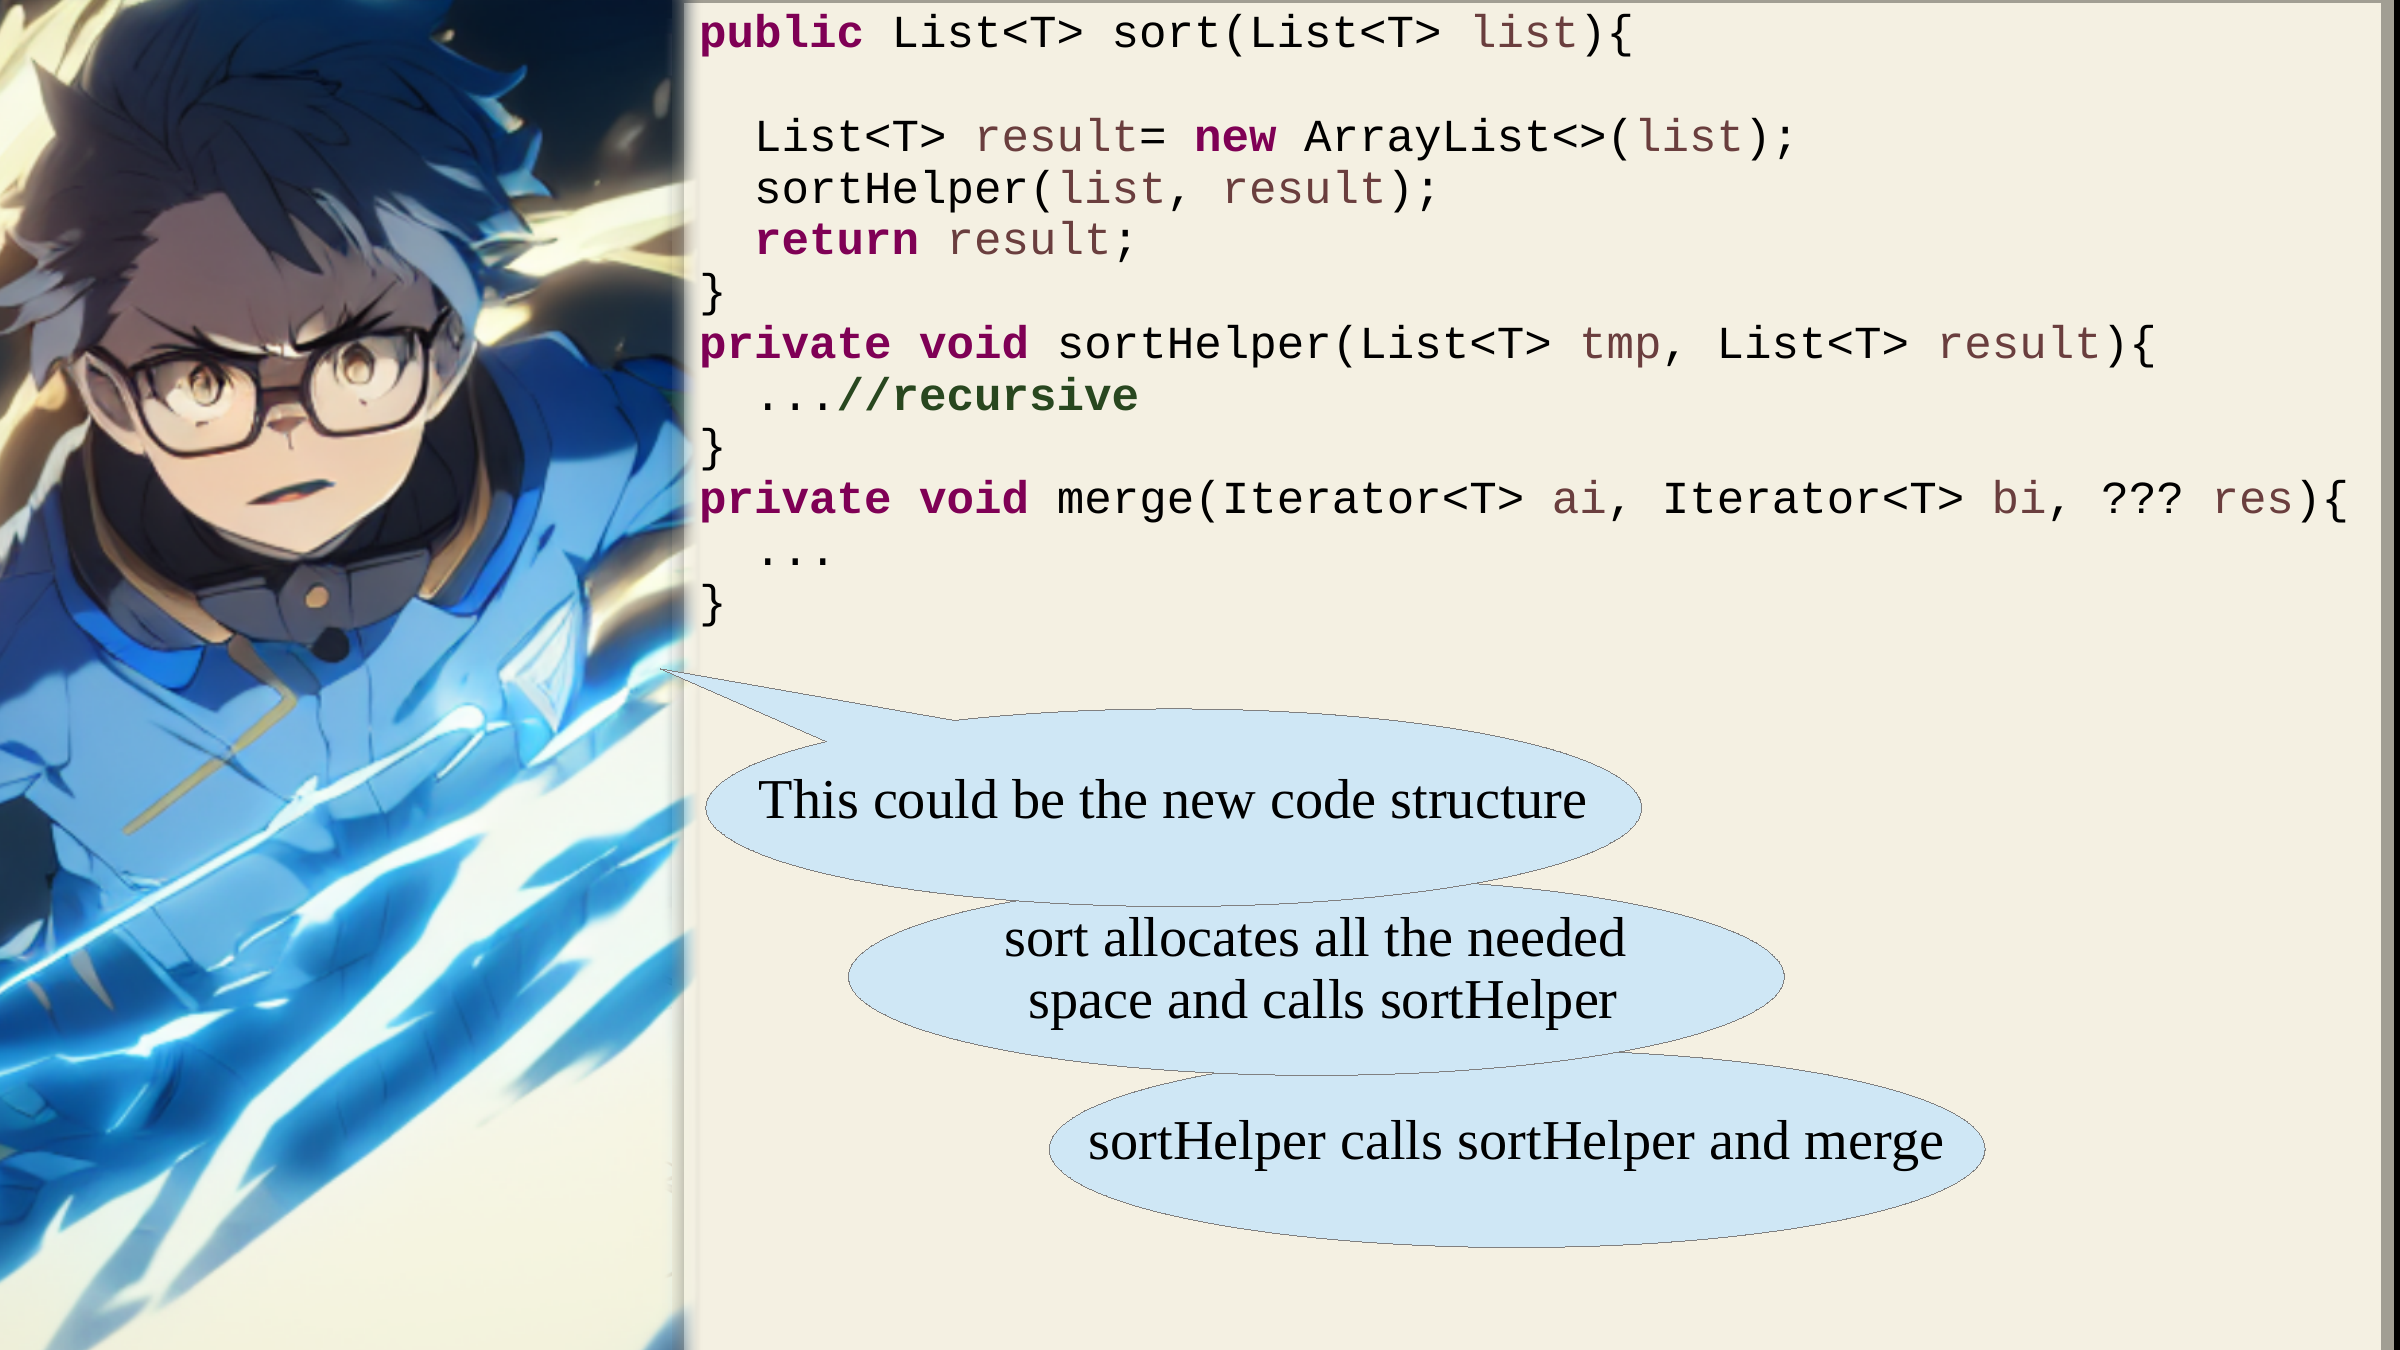

public List<T> sort(List<T> list){
 List<T> result= new ArrayList<>(list);
 sortHelper(list, result);
 return result;
}
private void sortHelper(List<T> tmp, List<T> result){
 ...//recursive
}
private void merge(Iterator<T> ai, Iterator<T> bi, ??? res){
 ...
}
This code clearly has no repetition
And does not rely on indexes.
This could be the new code structure
sort allocates all the needed
 space and calls sortHelper
sortHelper calls sortHelper and merge